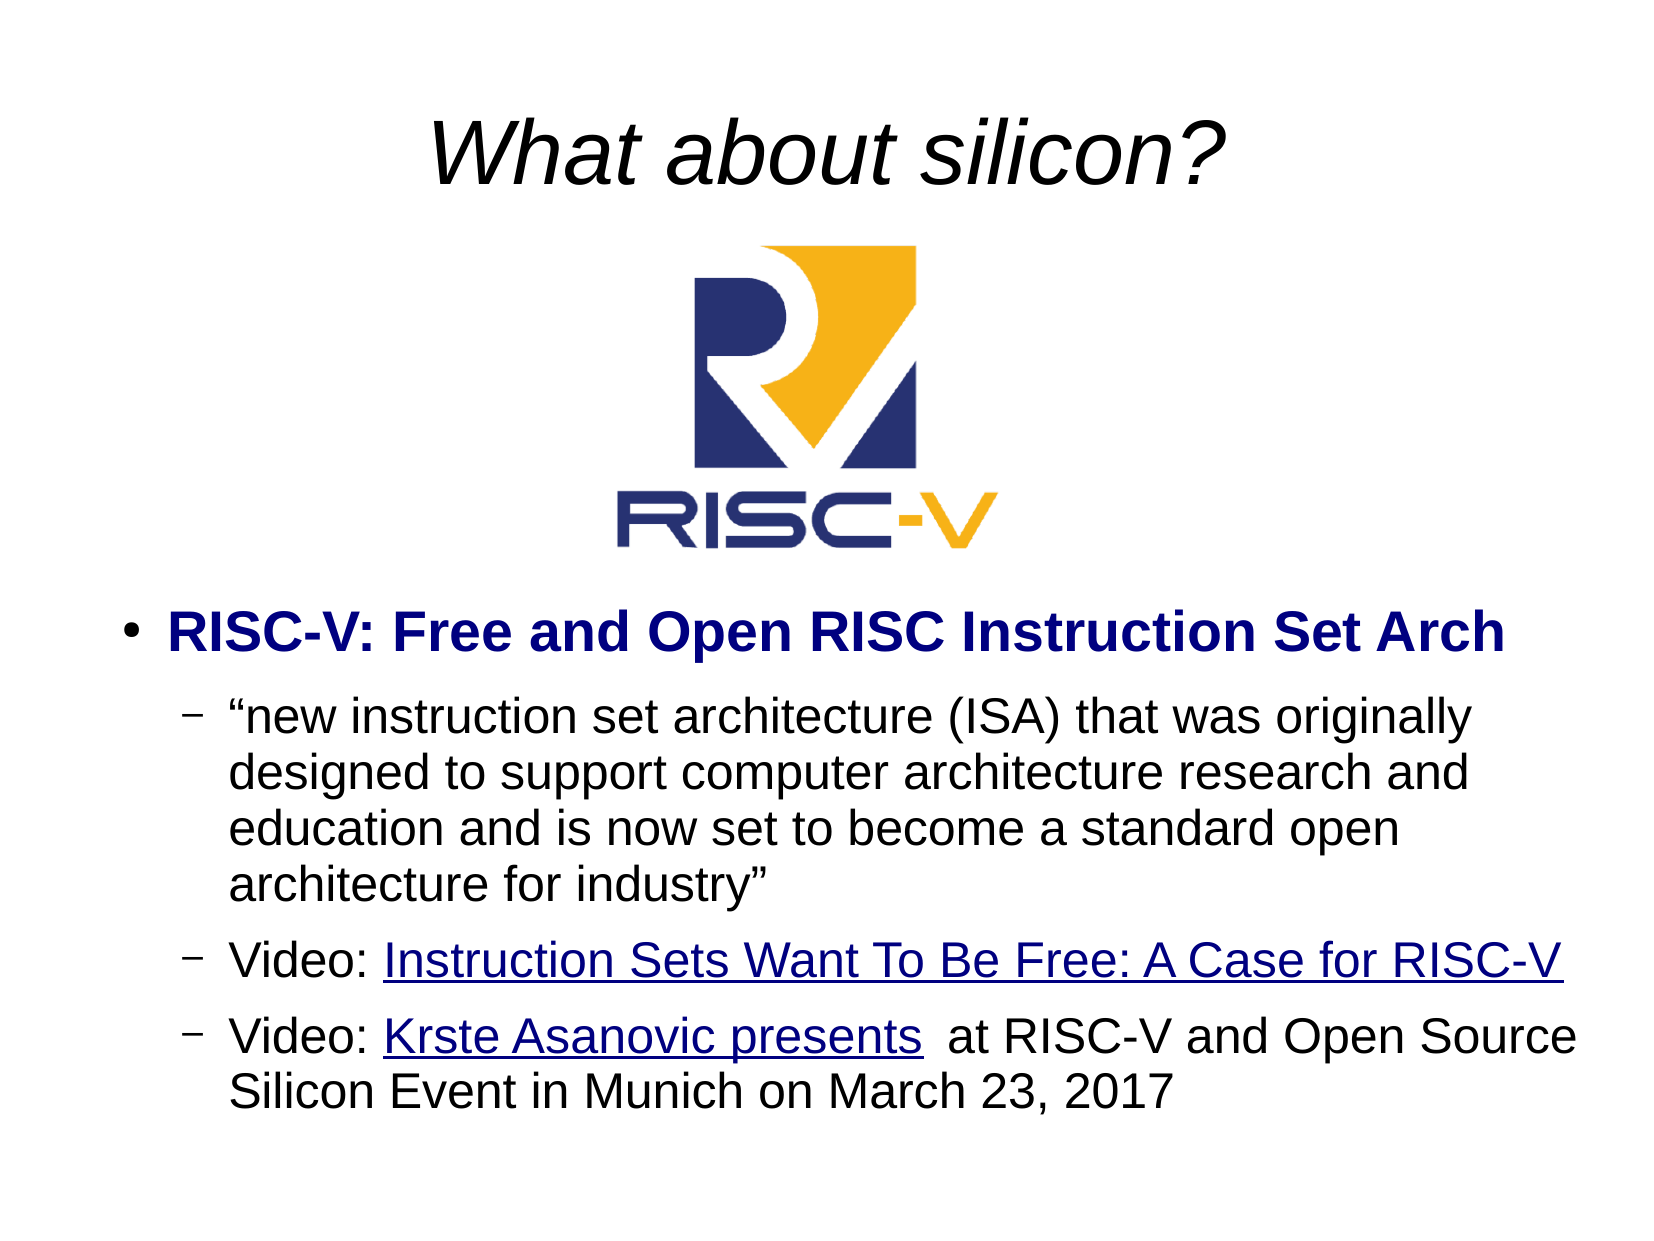

# What about silicon?
RISC-V: Free and Open RISC Instruction Set Arch
“new instruction set architecture (ISA) that was originally designed to support computer architecture research and education and is now set to become a standard open architecture for industry”
Video: Instruction Sets Want To Be Free: A Case for RISC-V
Video: Krste Asanovic presents at RISC-V and Open Source Silicon Event in Munich on March 23, 2017